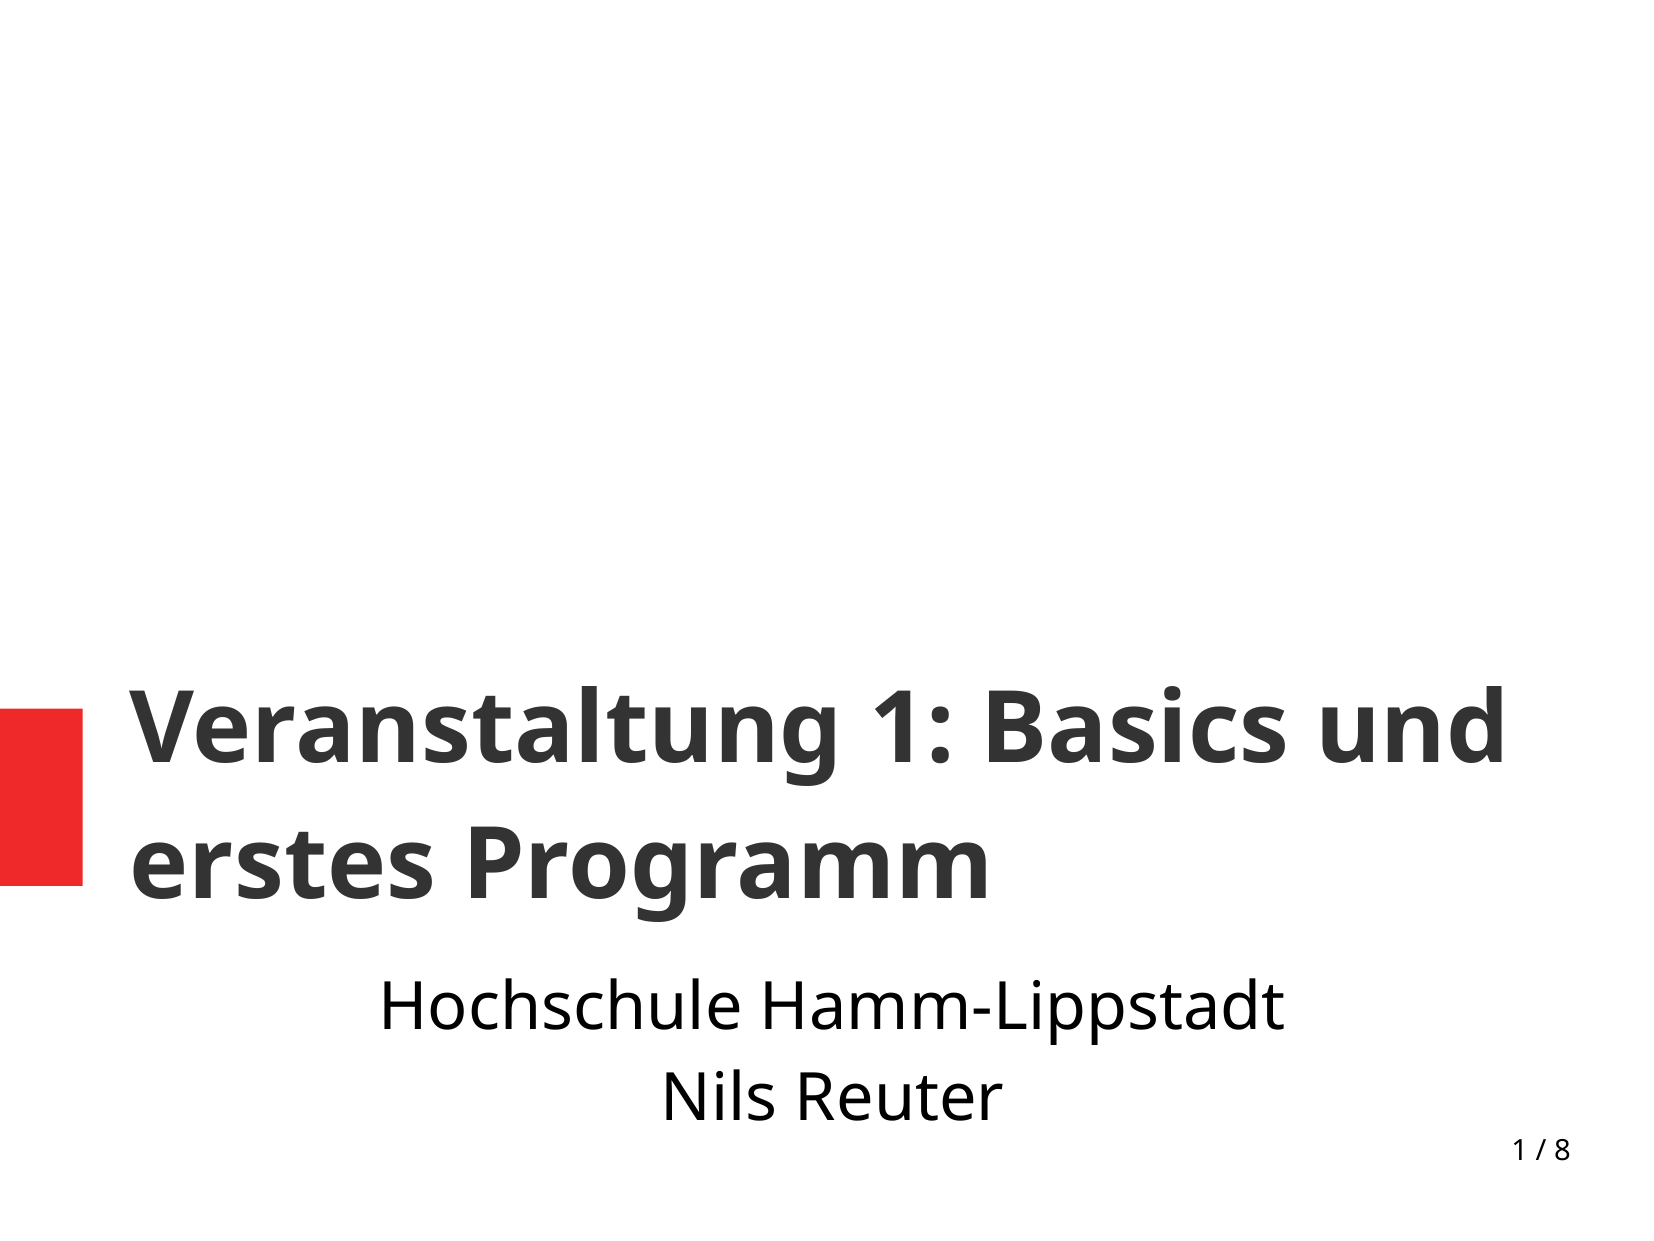

# Veranstaltung 1: Basics und erstes Programm
Hochschule Hamm-Lippstadt
Nils Reuter
1